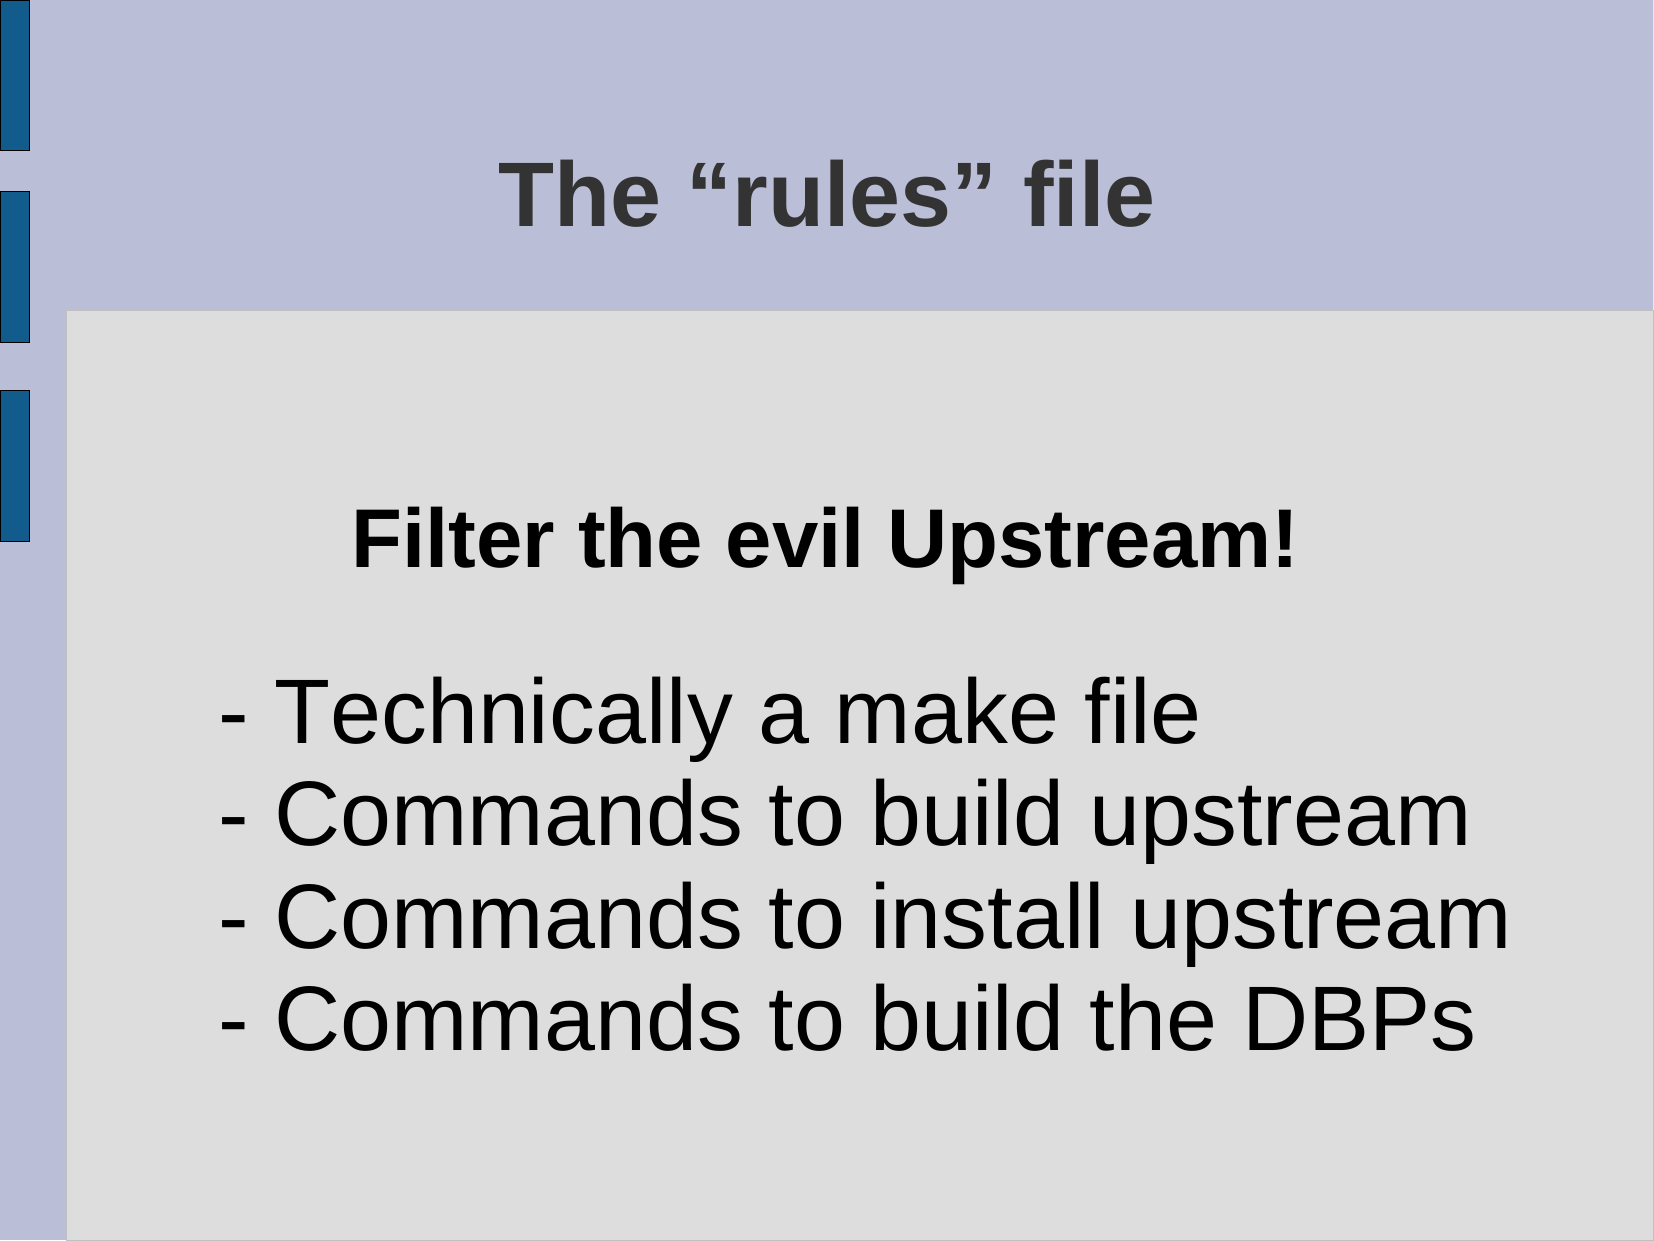

# The “rules” file
 Filter the evil Upstream!
- Technically a make file
- Commands to build upstream
- Commands to install upstream
- Commands to build the DBPs